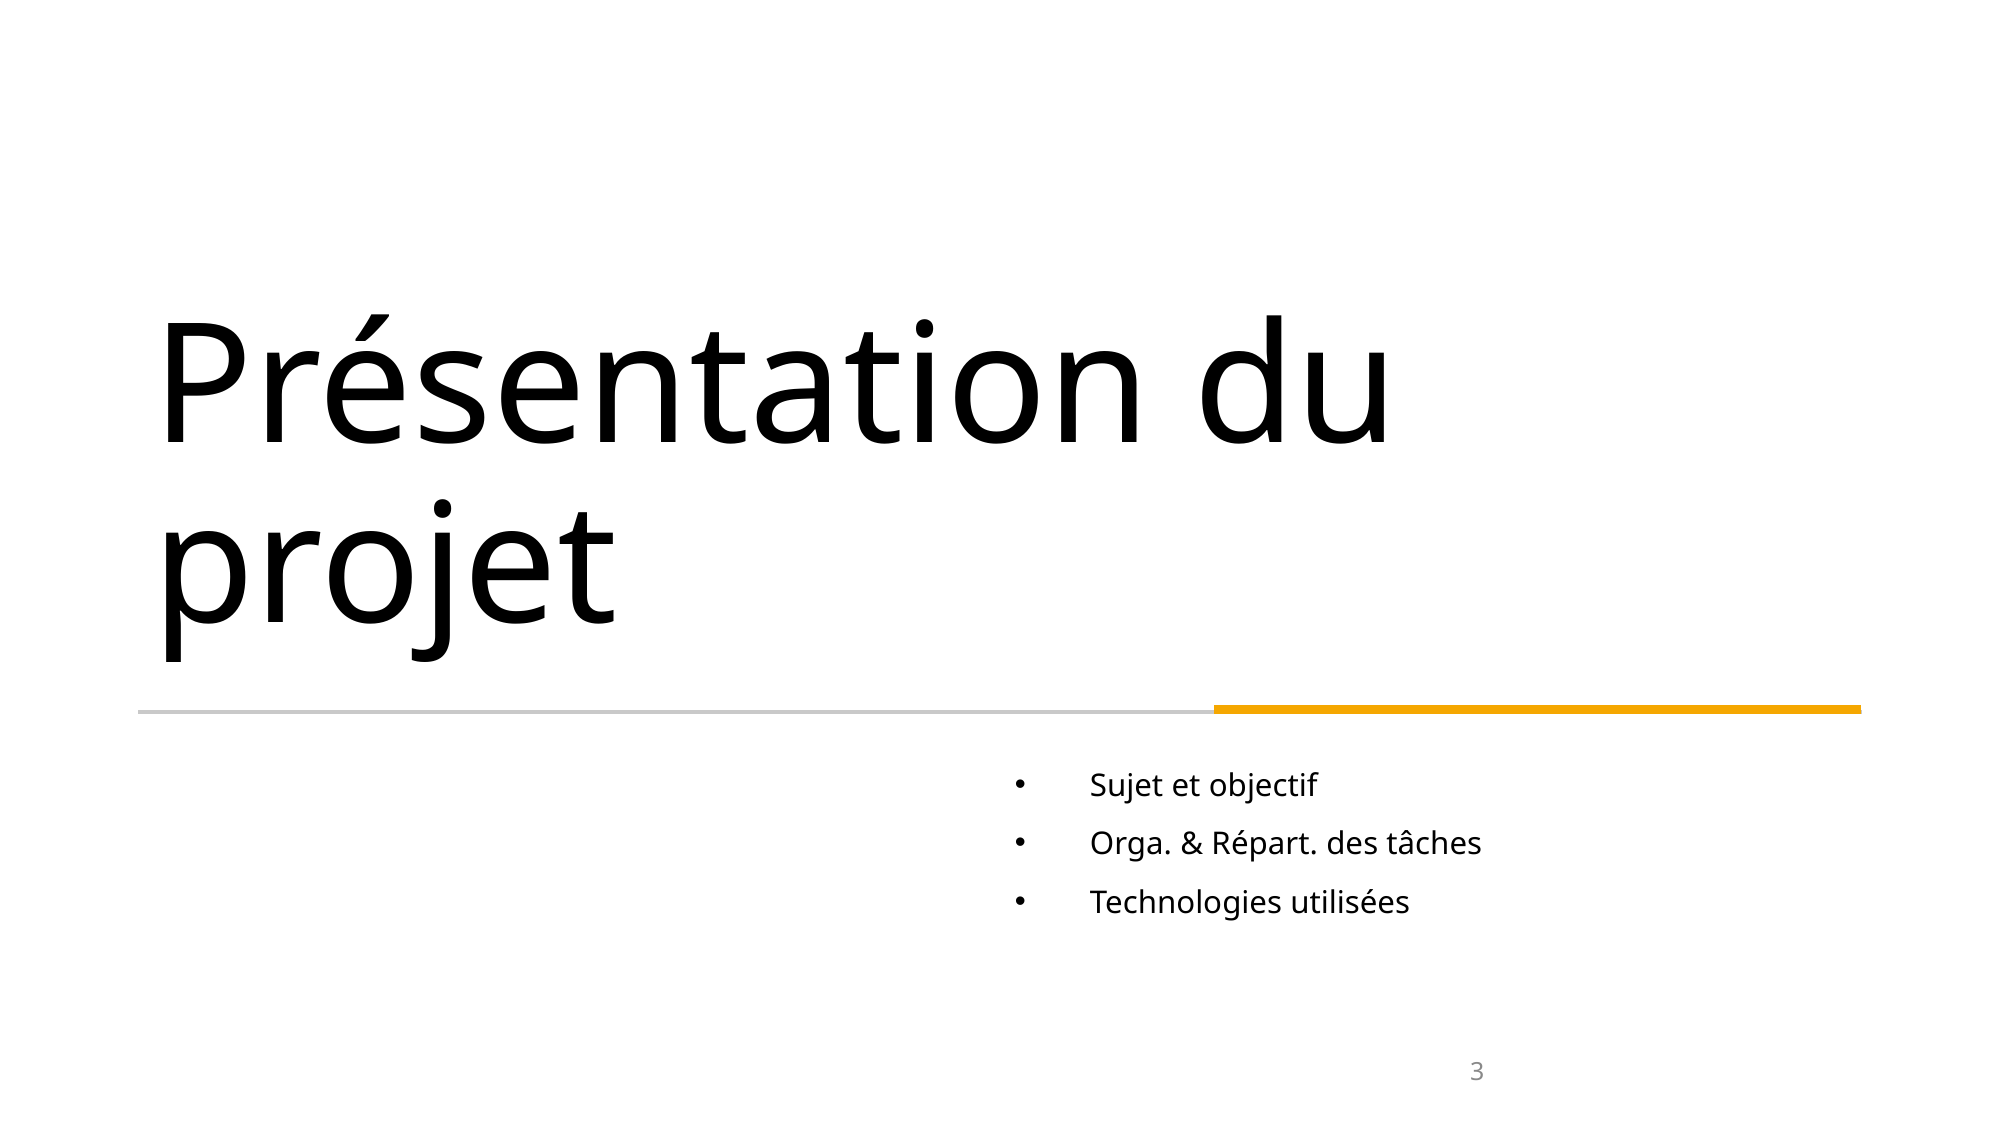

# Présentation du projet
Sujet et objectif
Orga. & Répart. des tâches
Technologies utilisées
3